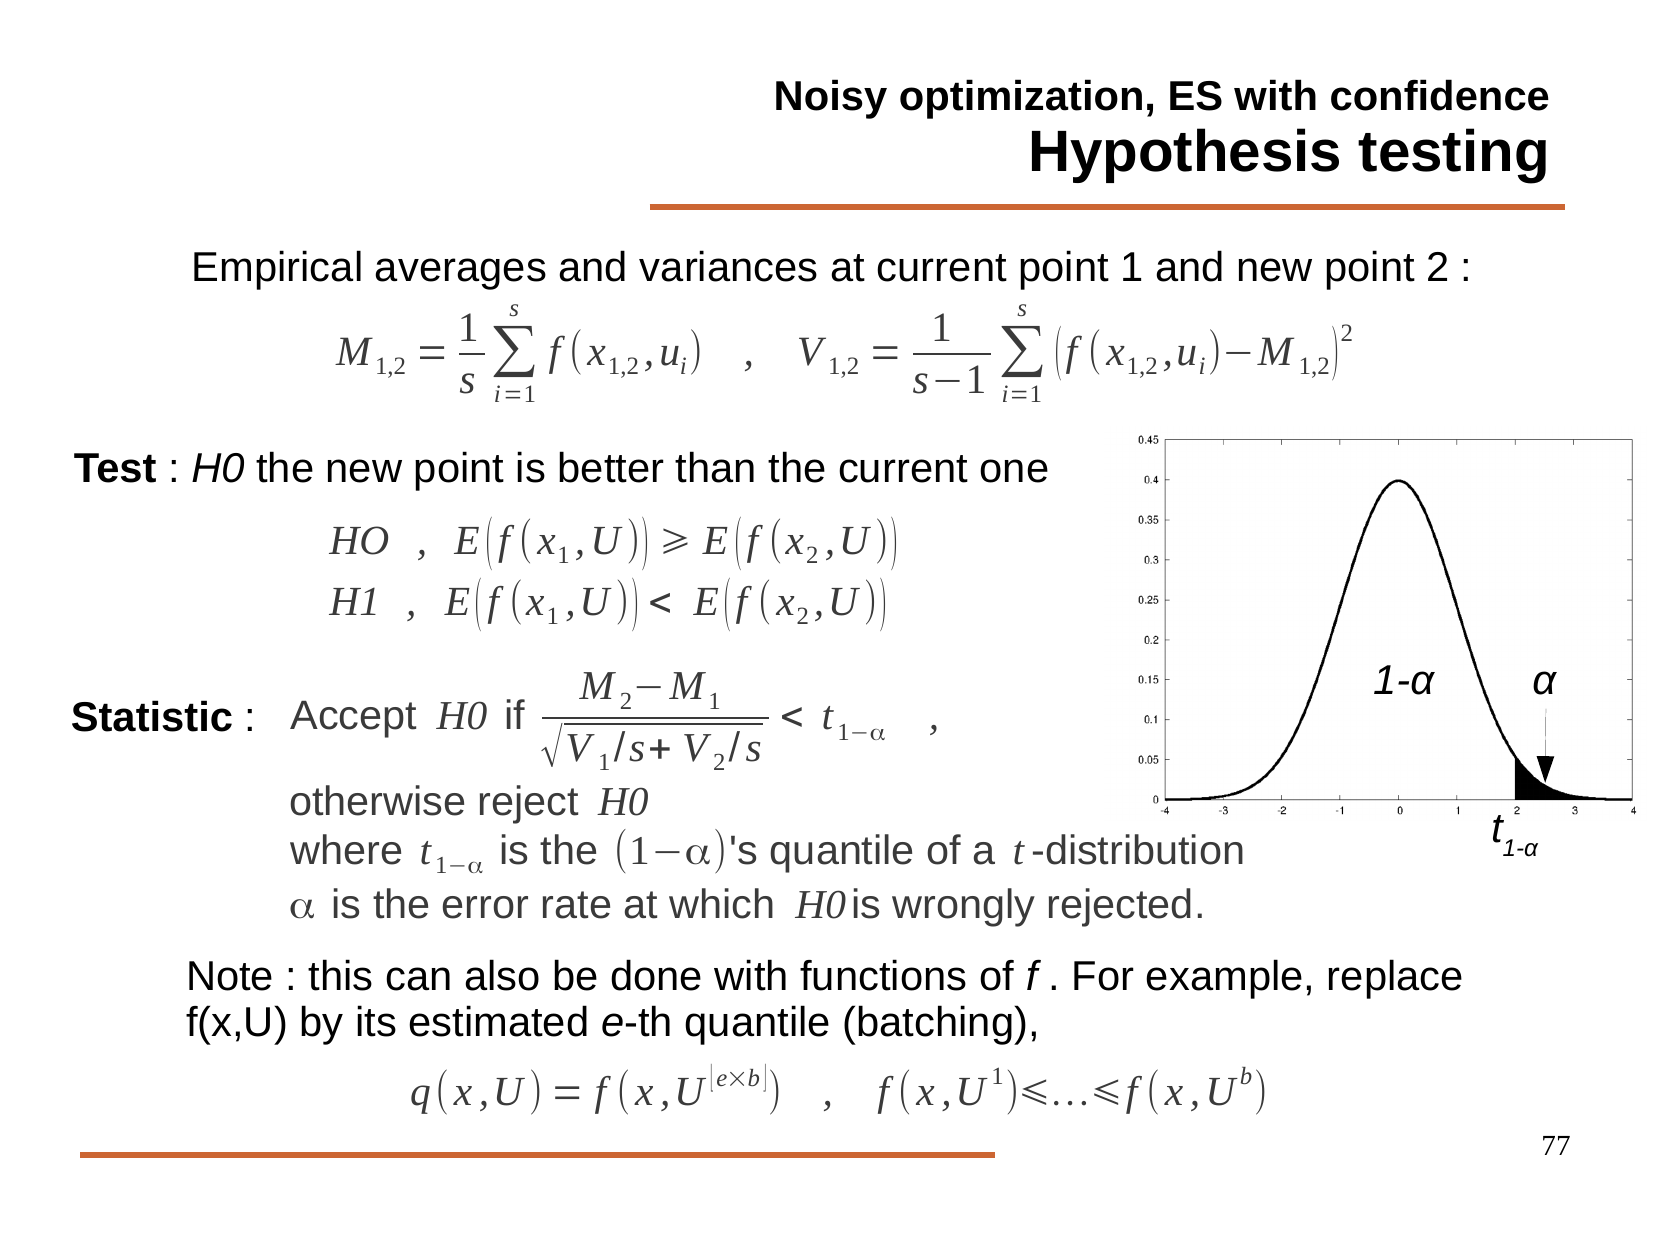

Noisy optimization, ES with confidence
Hypothesis testing
Empirical averages and variances at current point 1 and new point 2 :
1-α
α
t1-α
Test : H0 the new point is better than the current one
Statistic :
Note : this can also be done with functions of f . For example, replace f(x,U) by its estimated e-th quantile (batching),
77